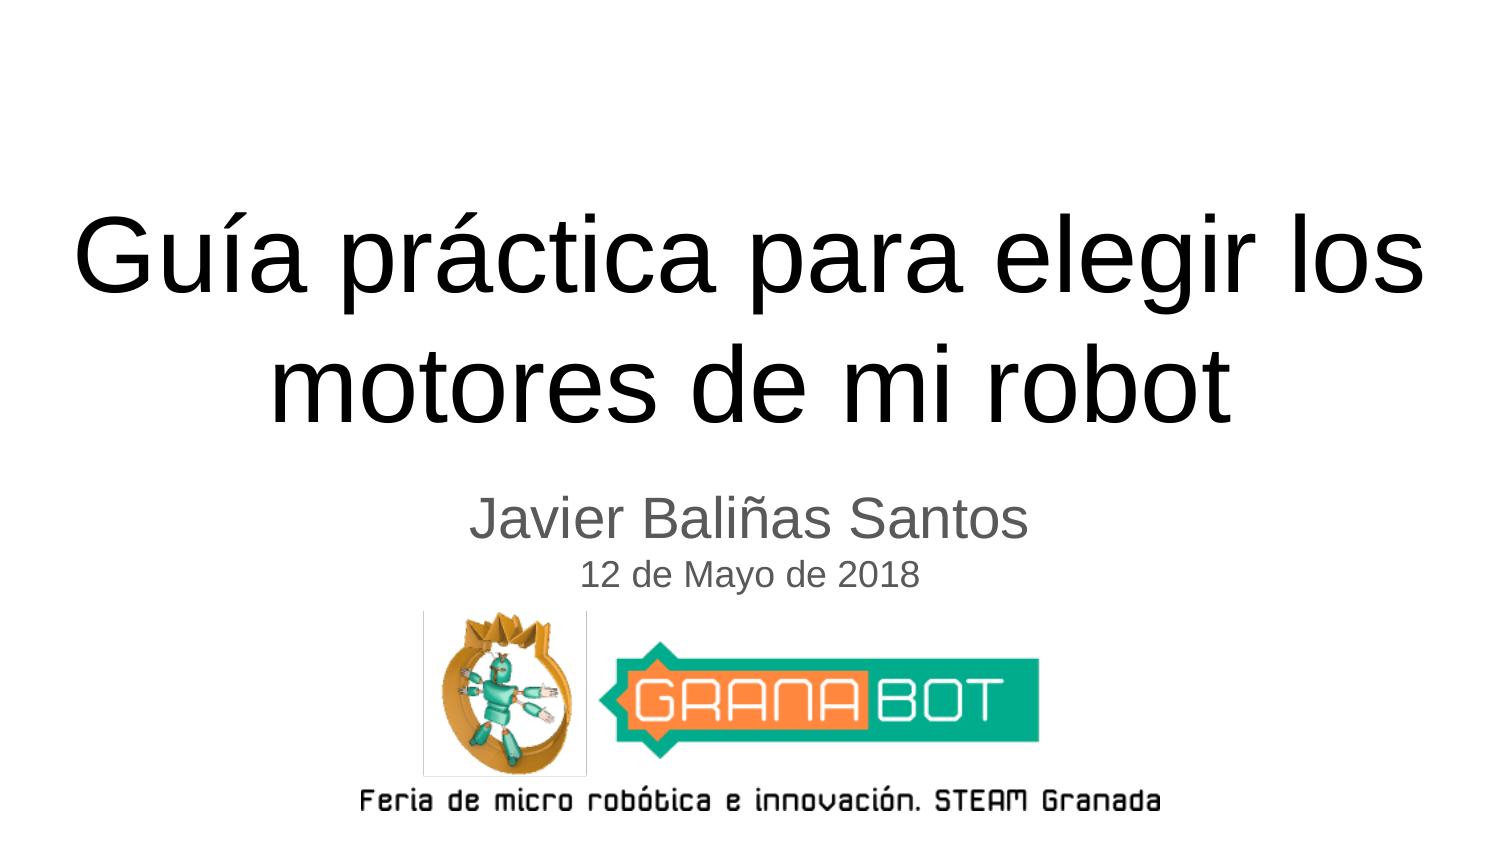

# Guía práctica para elegir los motores de mi robot
Javier Baliñas Santos
12 de Mayo de 2018